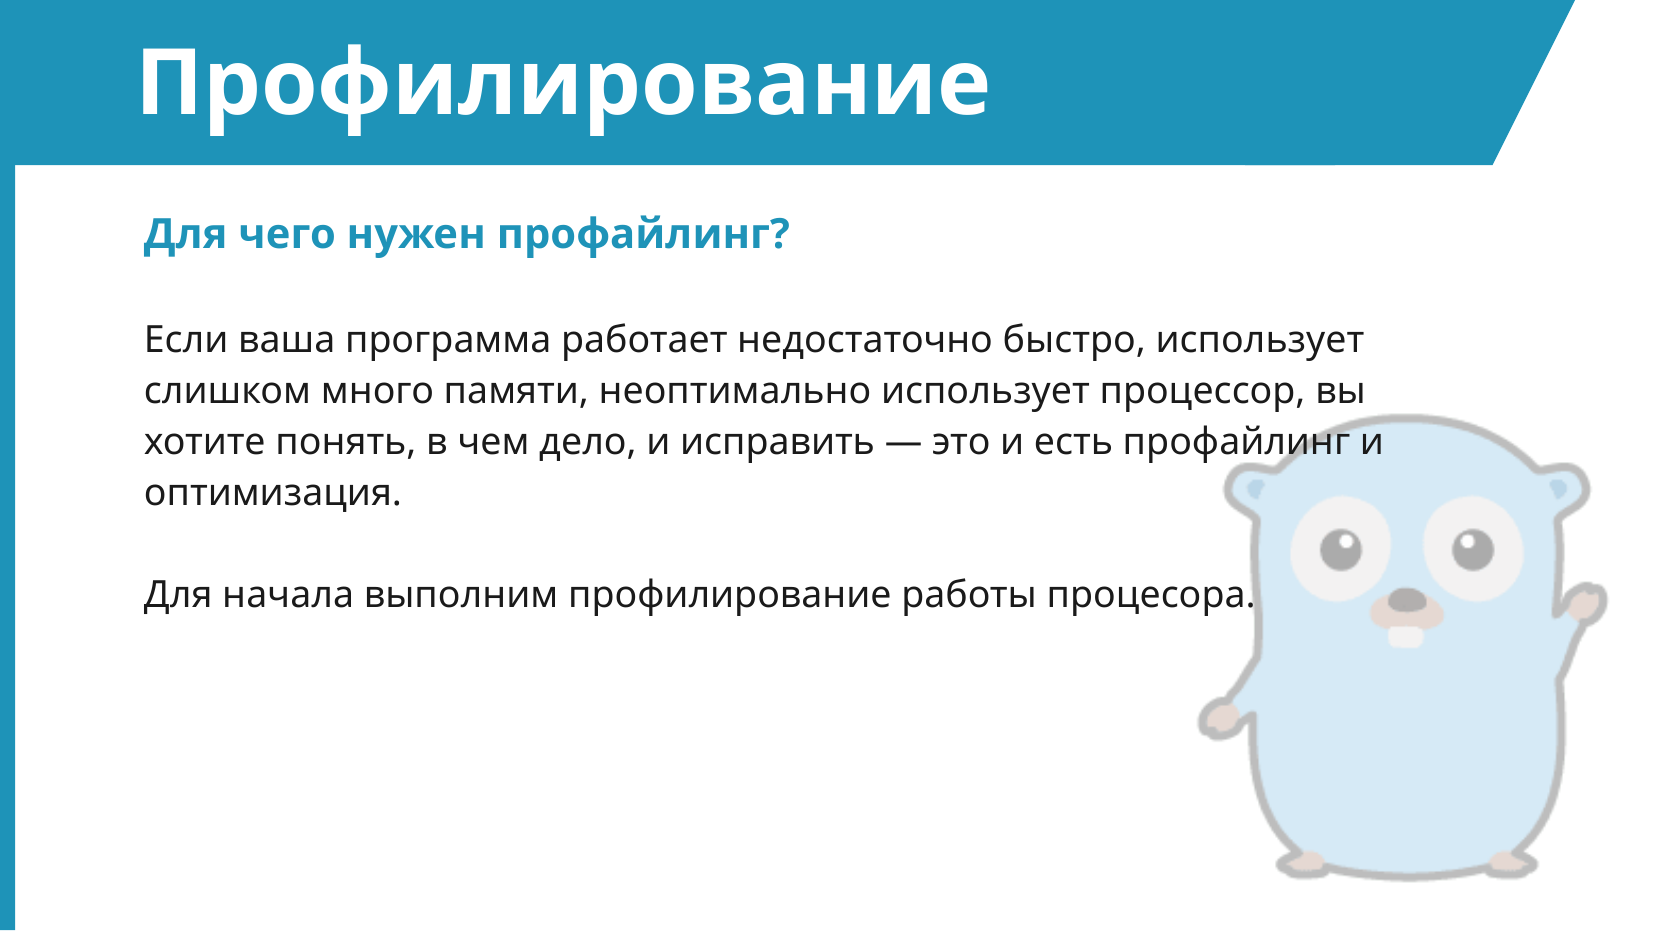

# Профилирование
Для чего нужен профайлинг?
Если ваша программа работает недостаточно быстро, использует слишком много памяти, неоптимально использует процессор, вы хотите понять, в чем дело, и исправить — это и есть профайлинг и оптимизация.
Для начала выполним профилирование работы процесора.